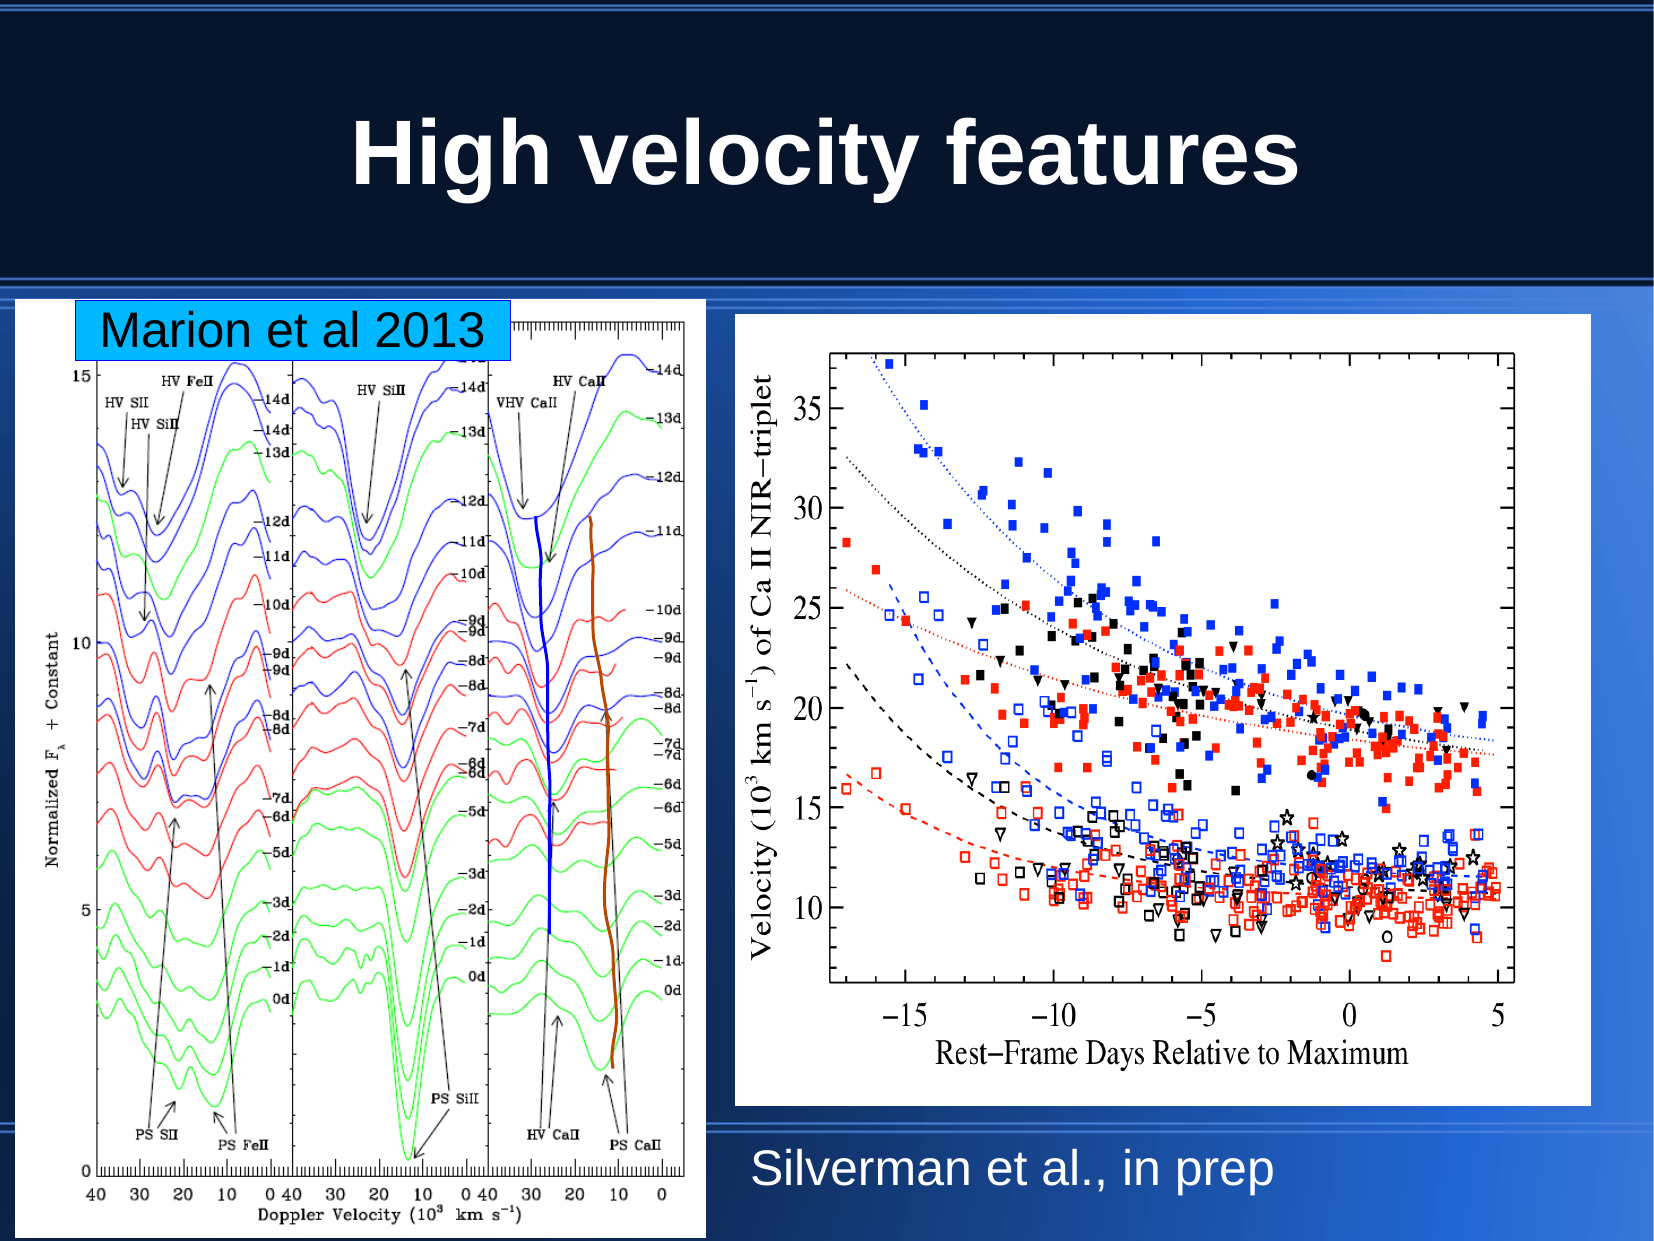

# High velocity features
Marion et al 2013
Silverman et al., in prep